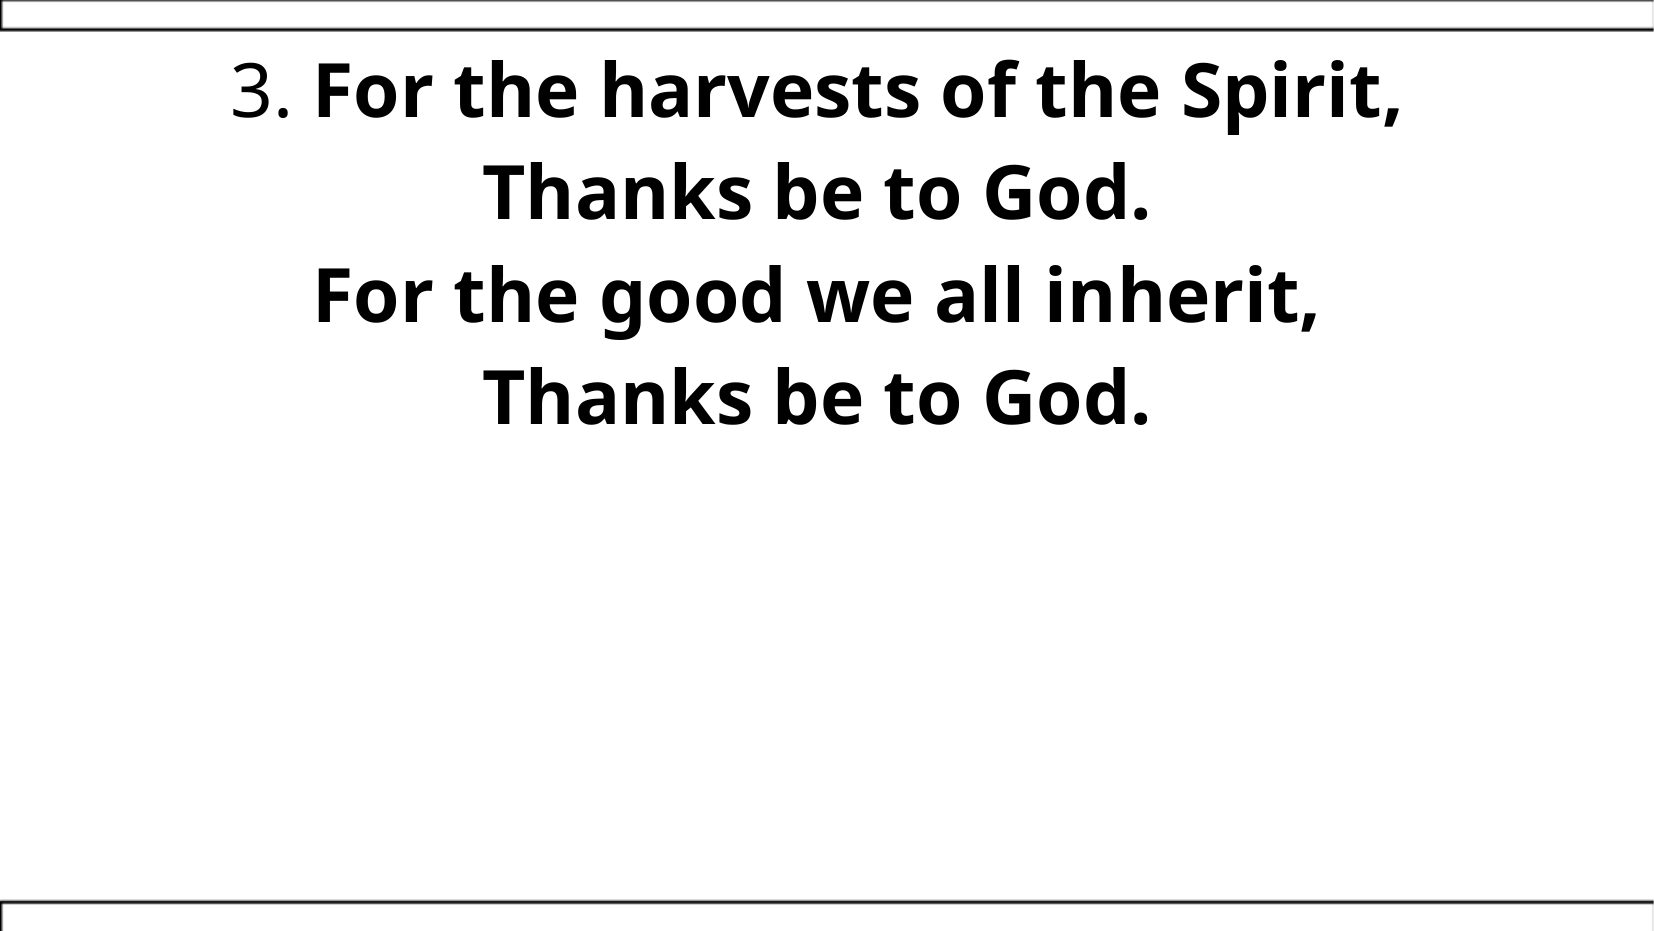

3. For the harvests of the Spirit,
Thanks be to God.
For the good we all inherit,
Thanks be to God.